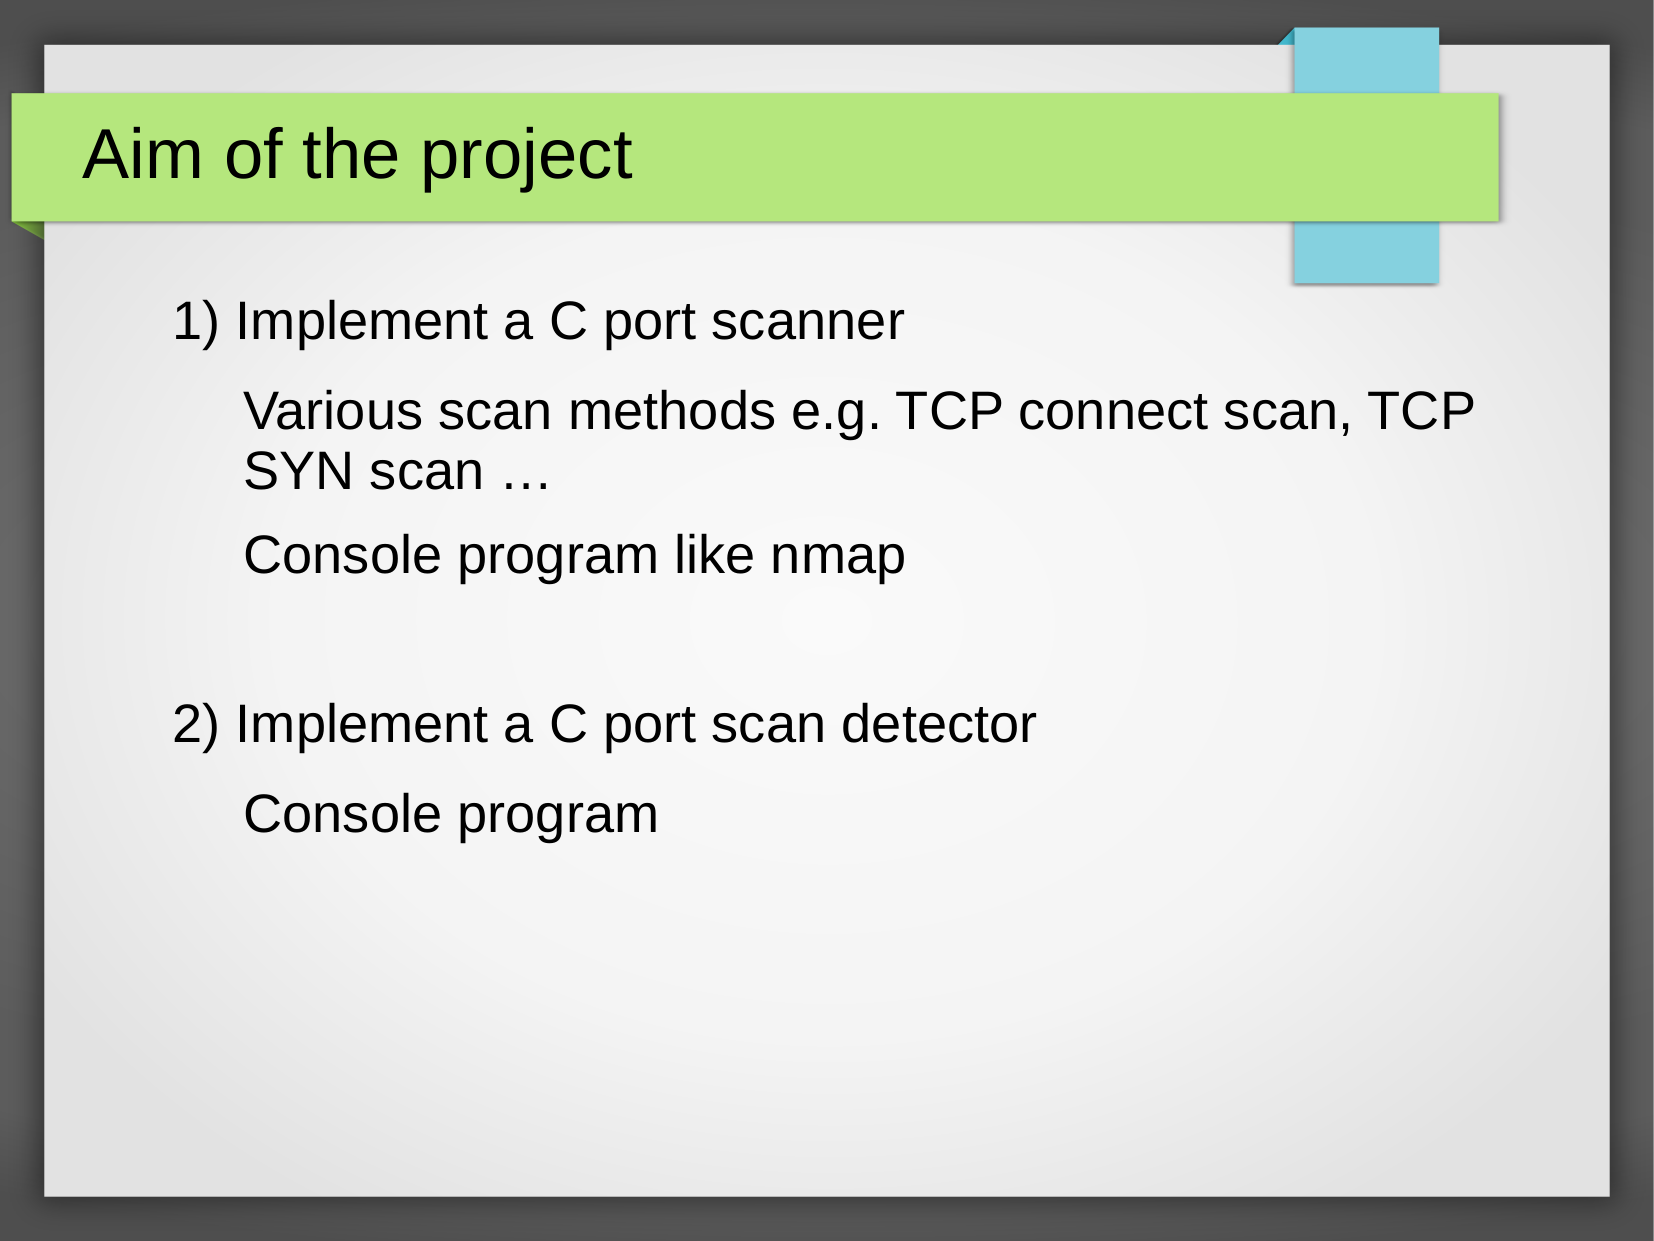

# Aim of the project
1) Implement a C port scanner
Various scan methods e.g. TCP connect scan, TCP SYN scan …
Console program like nmap
2) Implement a C port scan detector
Console program